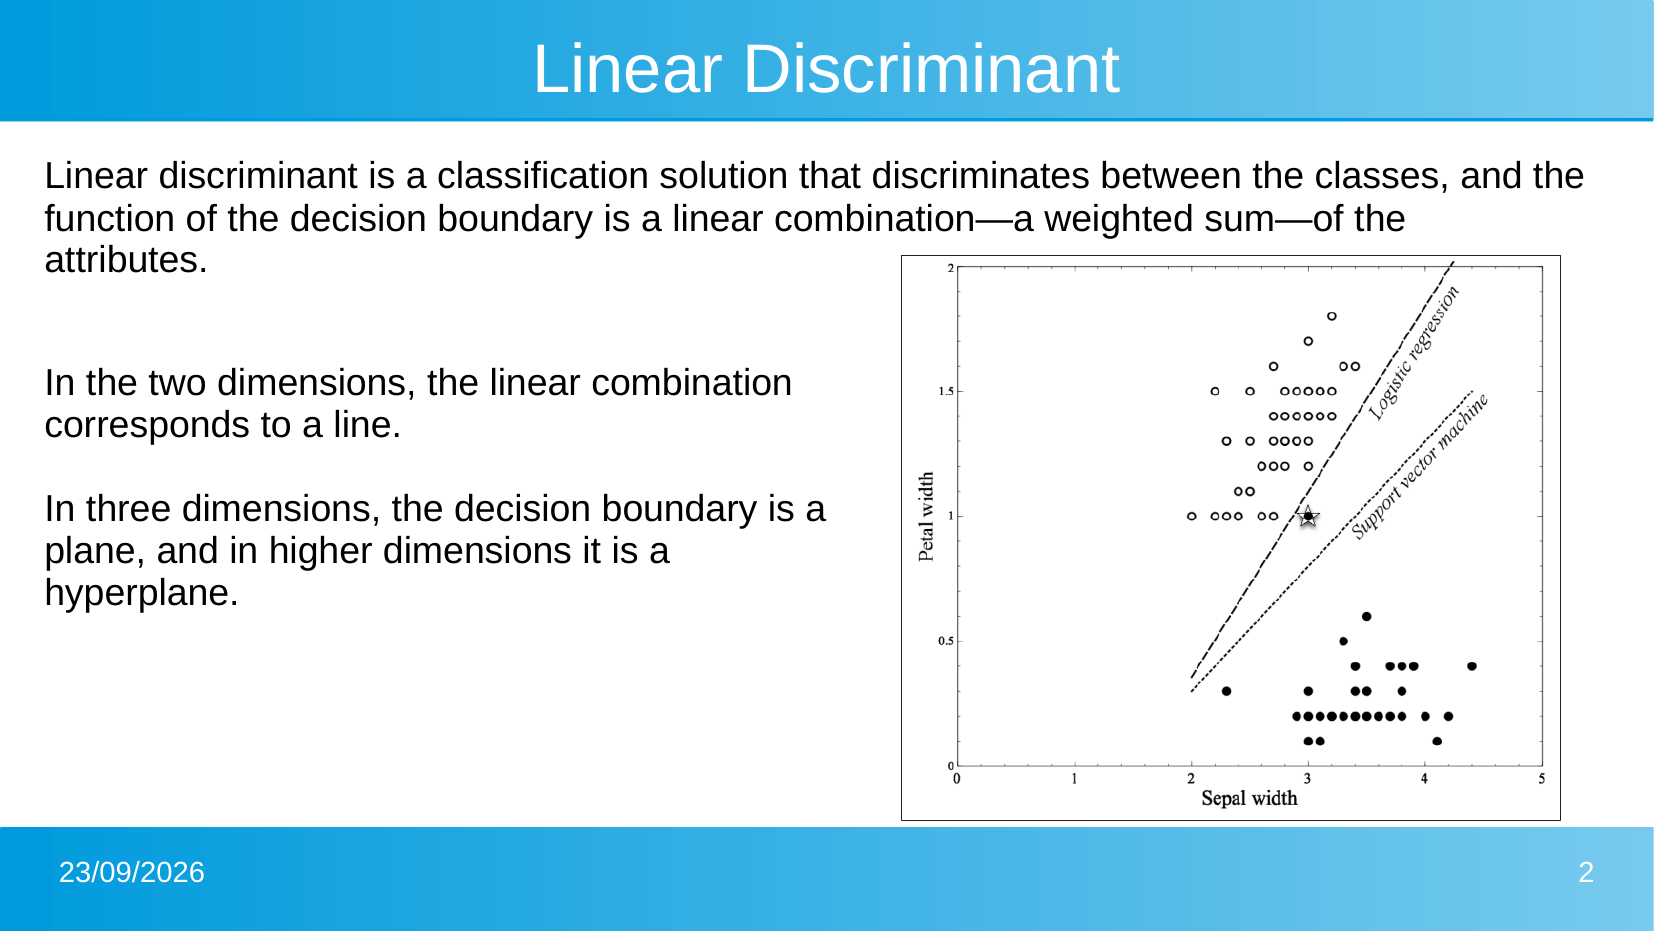

# Linear Discriminant
Linear discriminant is a classification solution that discriminates between the classes, and the
function of the decision boundary is a linear combination—a weighted sum—of the
attributes.
In the two dimensions, the linear combination corresponds to a line.
In three dimensions, the decision boundary is a plane, and in higher dimensions it is a hyperplane.
2